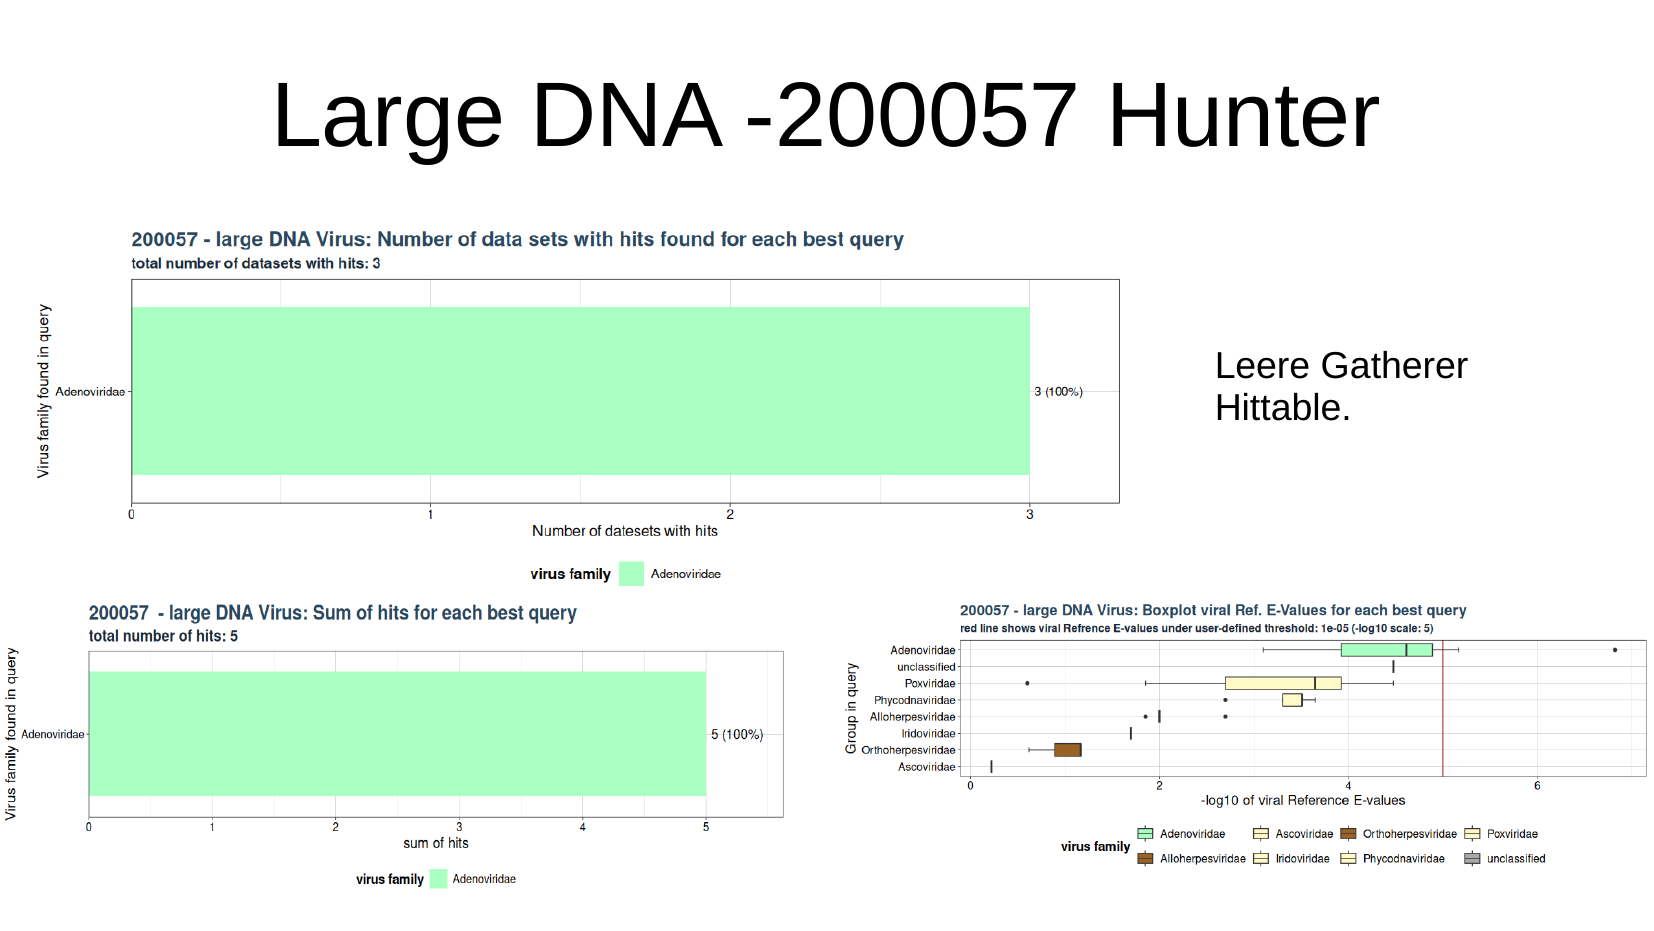

# Large DNA -200057 Hunter
Leere Gatherer Hittable.